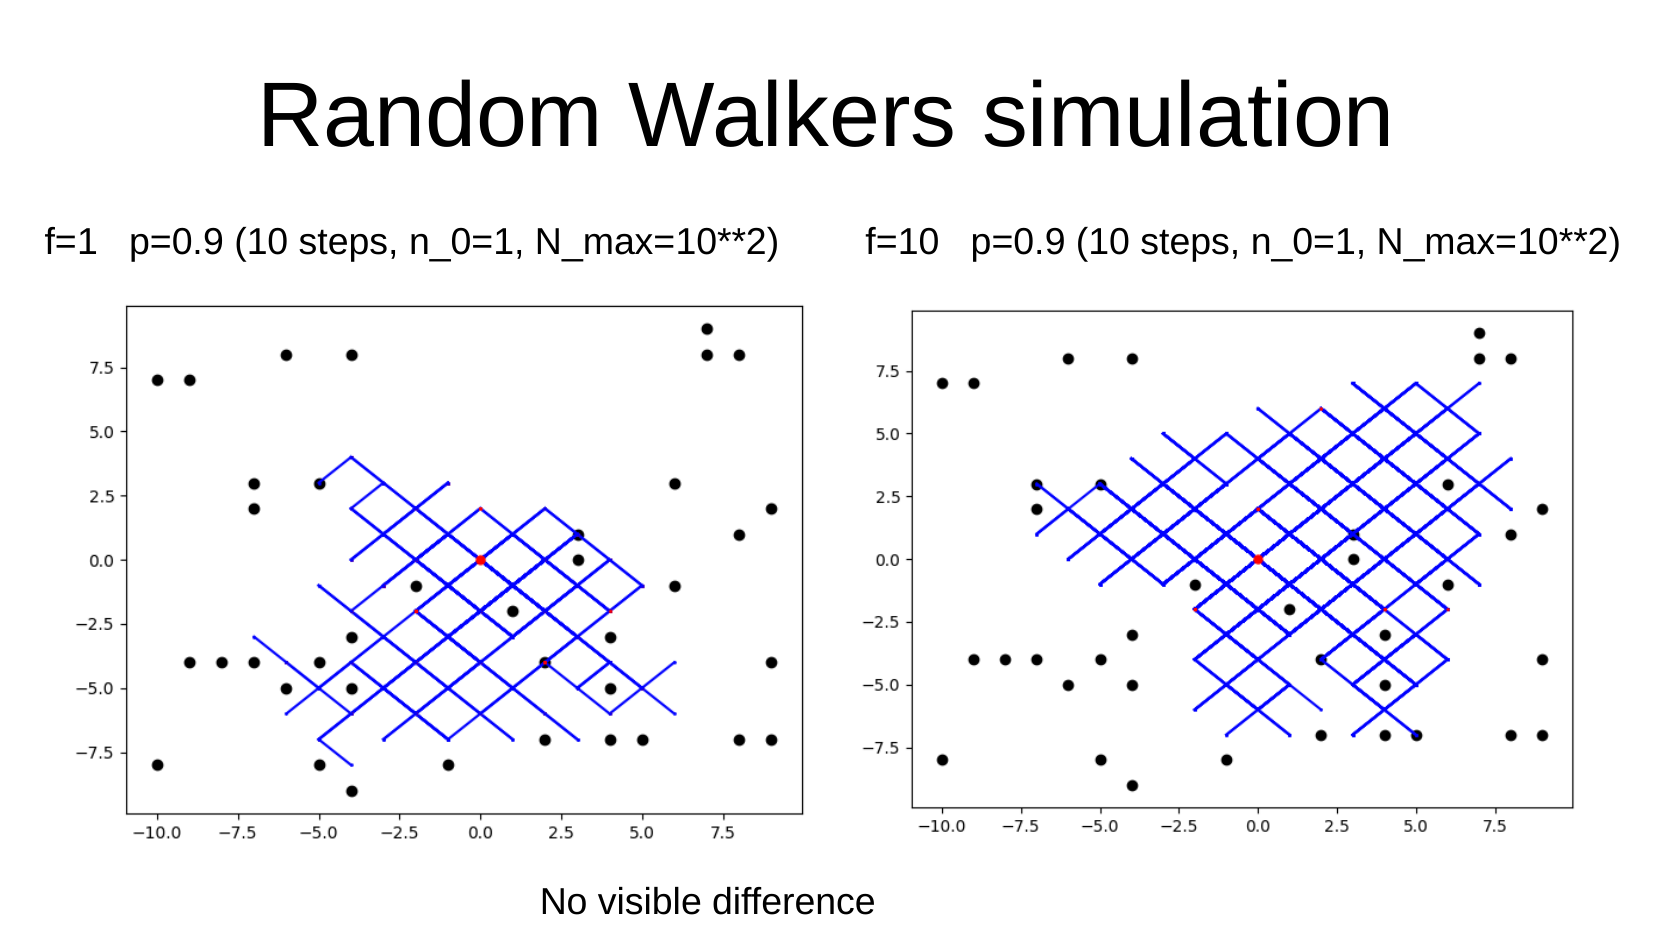

# Random Walkers simulation
f=10 p=0.9 (10 steps, n_0=1, N_max=10**2)
f=1 p=0.9 (10 steps, n_0=1, N_max=10**2)
No visible difference